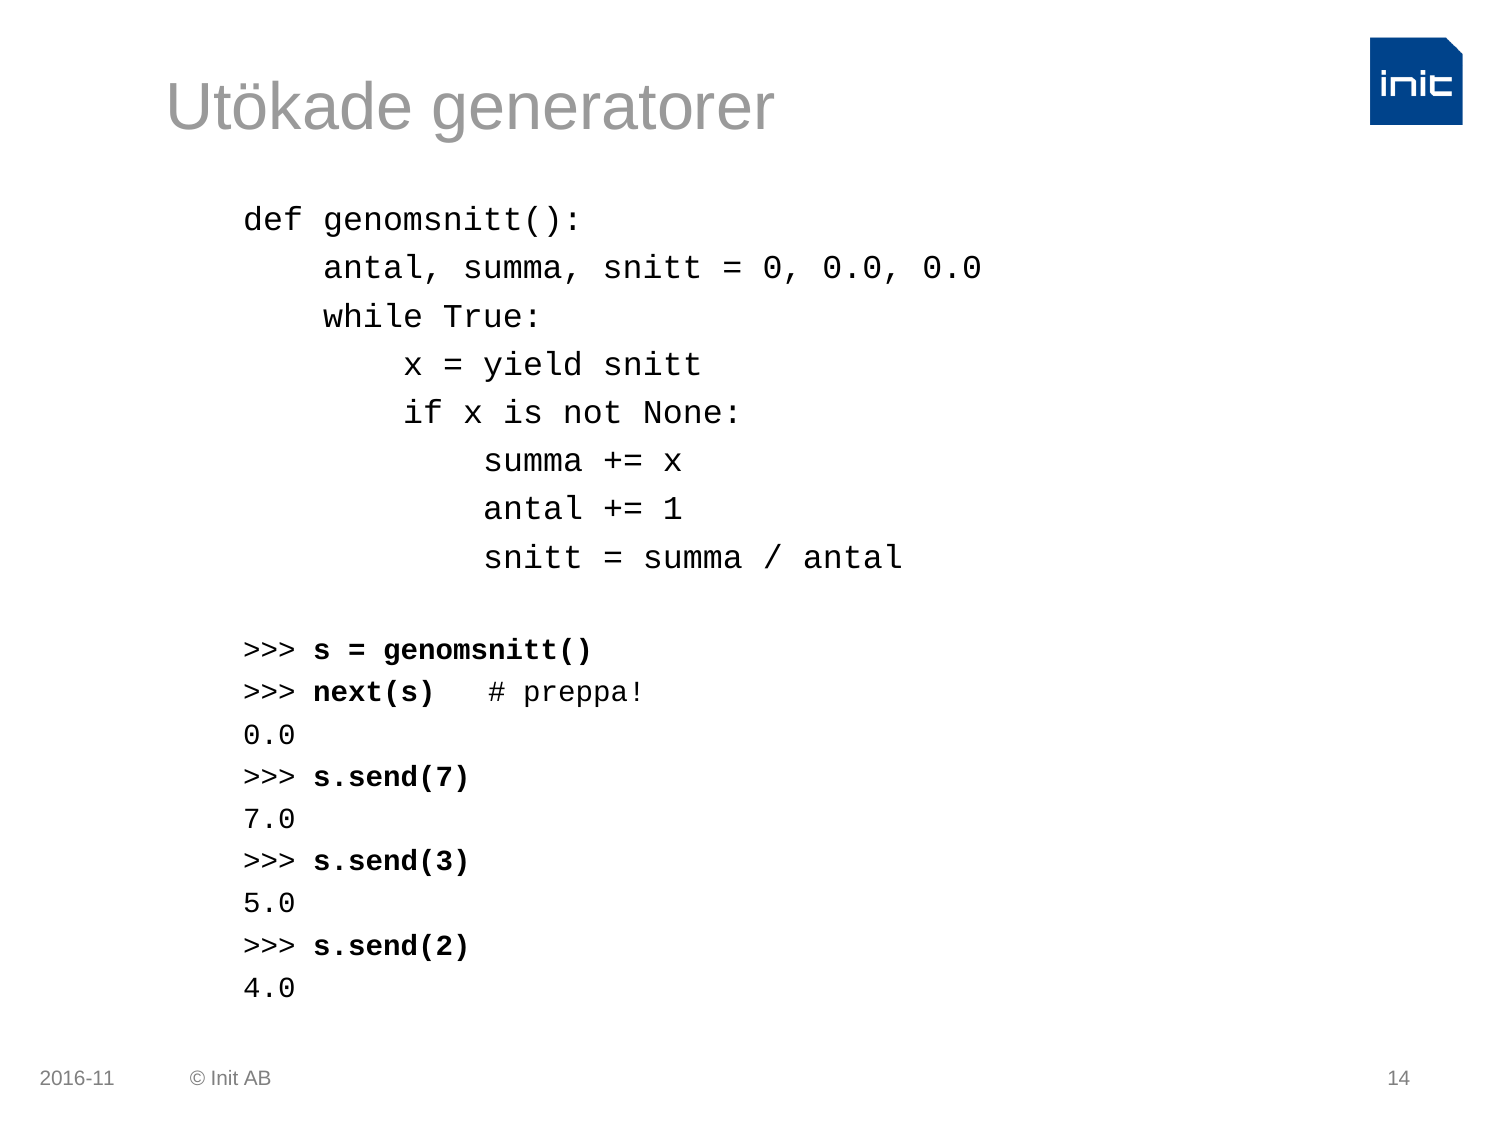

Utökade generatorer
def genomsnitt():
 antal, summa, snitt = 0, 0.0, 0.0
 while True:
 x = yield snitt
 if x is not None:
 summa += x
 antal += 1
 snitt = summa / antal
>>> s = genomsnitt()
>>> next(s) # preppa!
0.0
>>> s.send(7)
7.0
>>> s.send(3)
5.0
>>> s.send(2)
4.0
2016-11
© Init AB